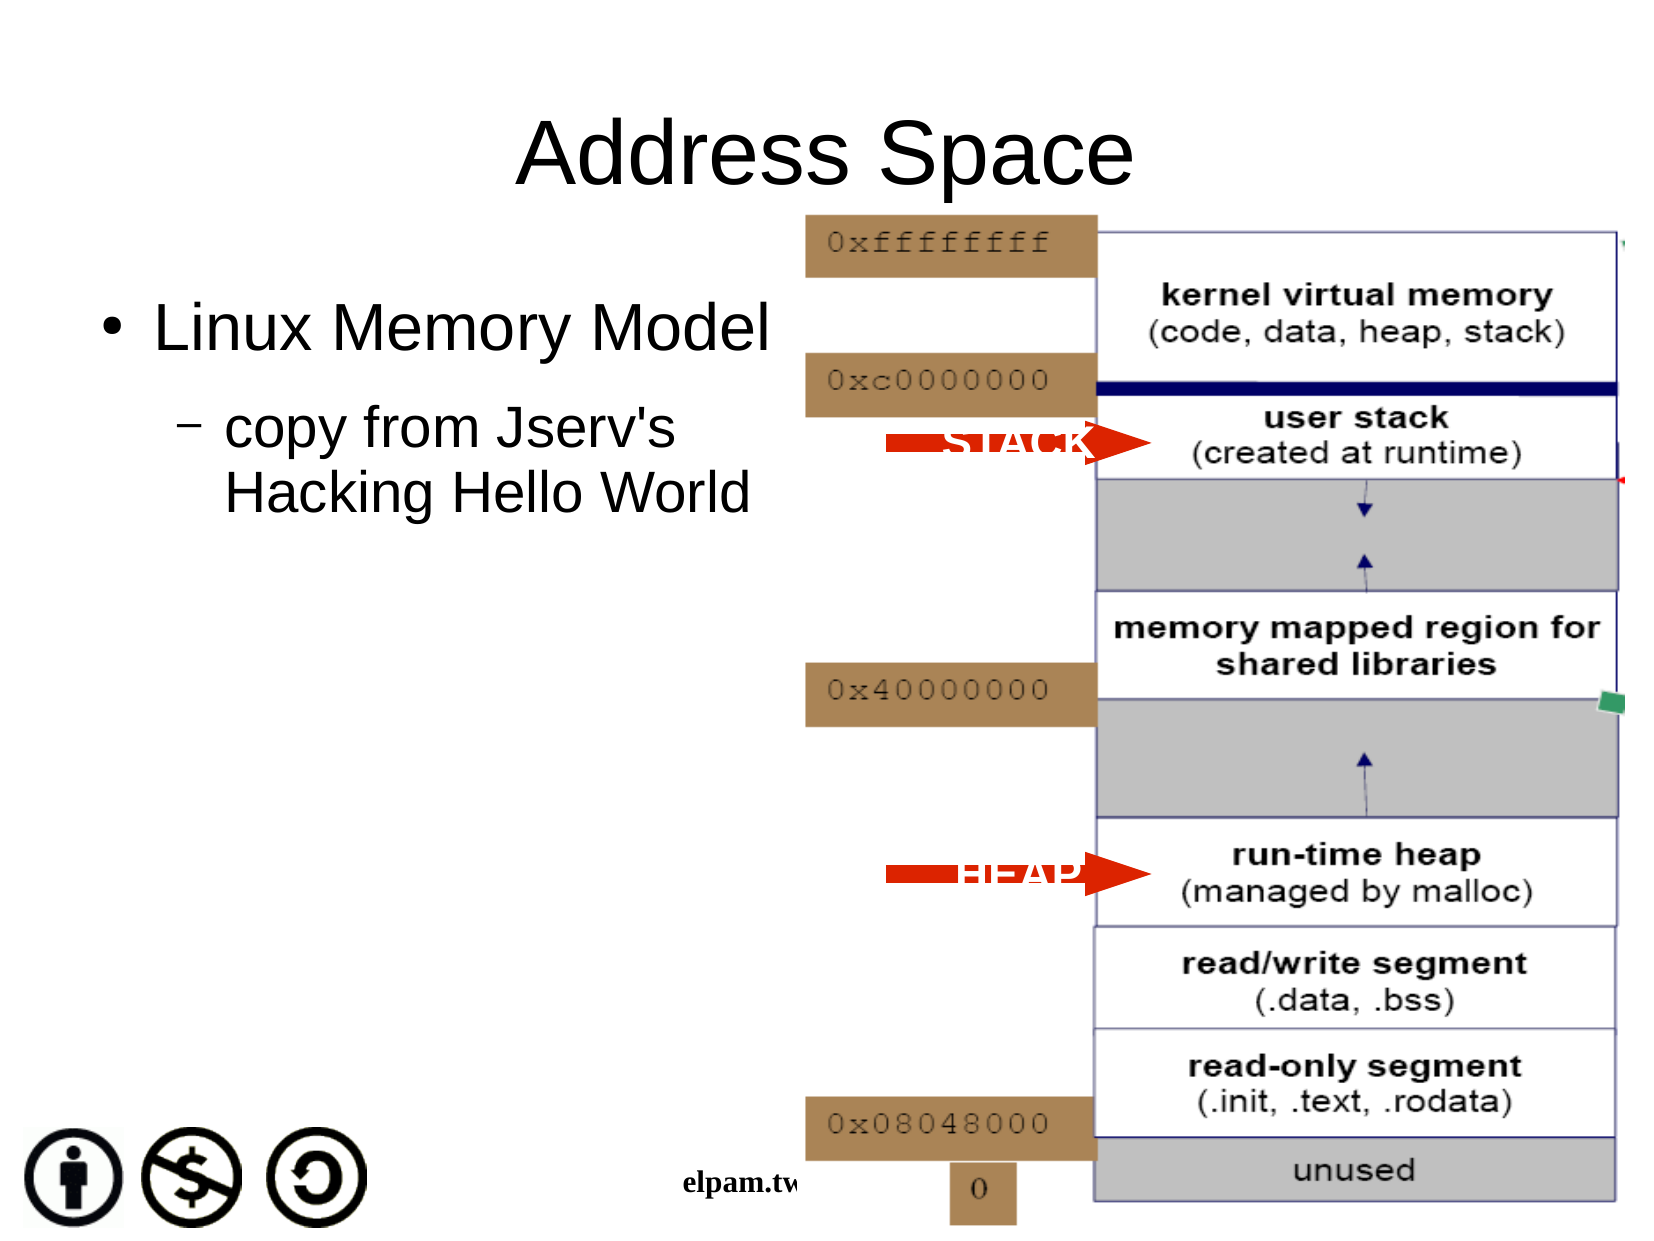

# Address Space
Linux Memory Model
copy from Jserv's Hacking Hello World
STACK
HEAP